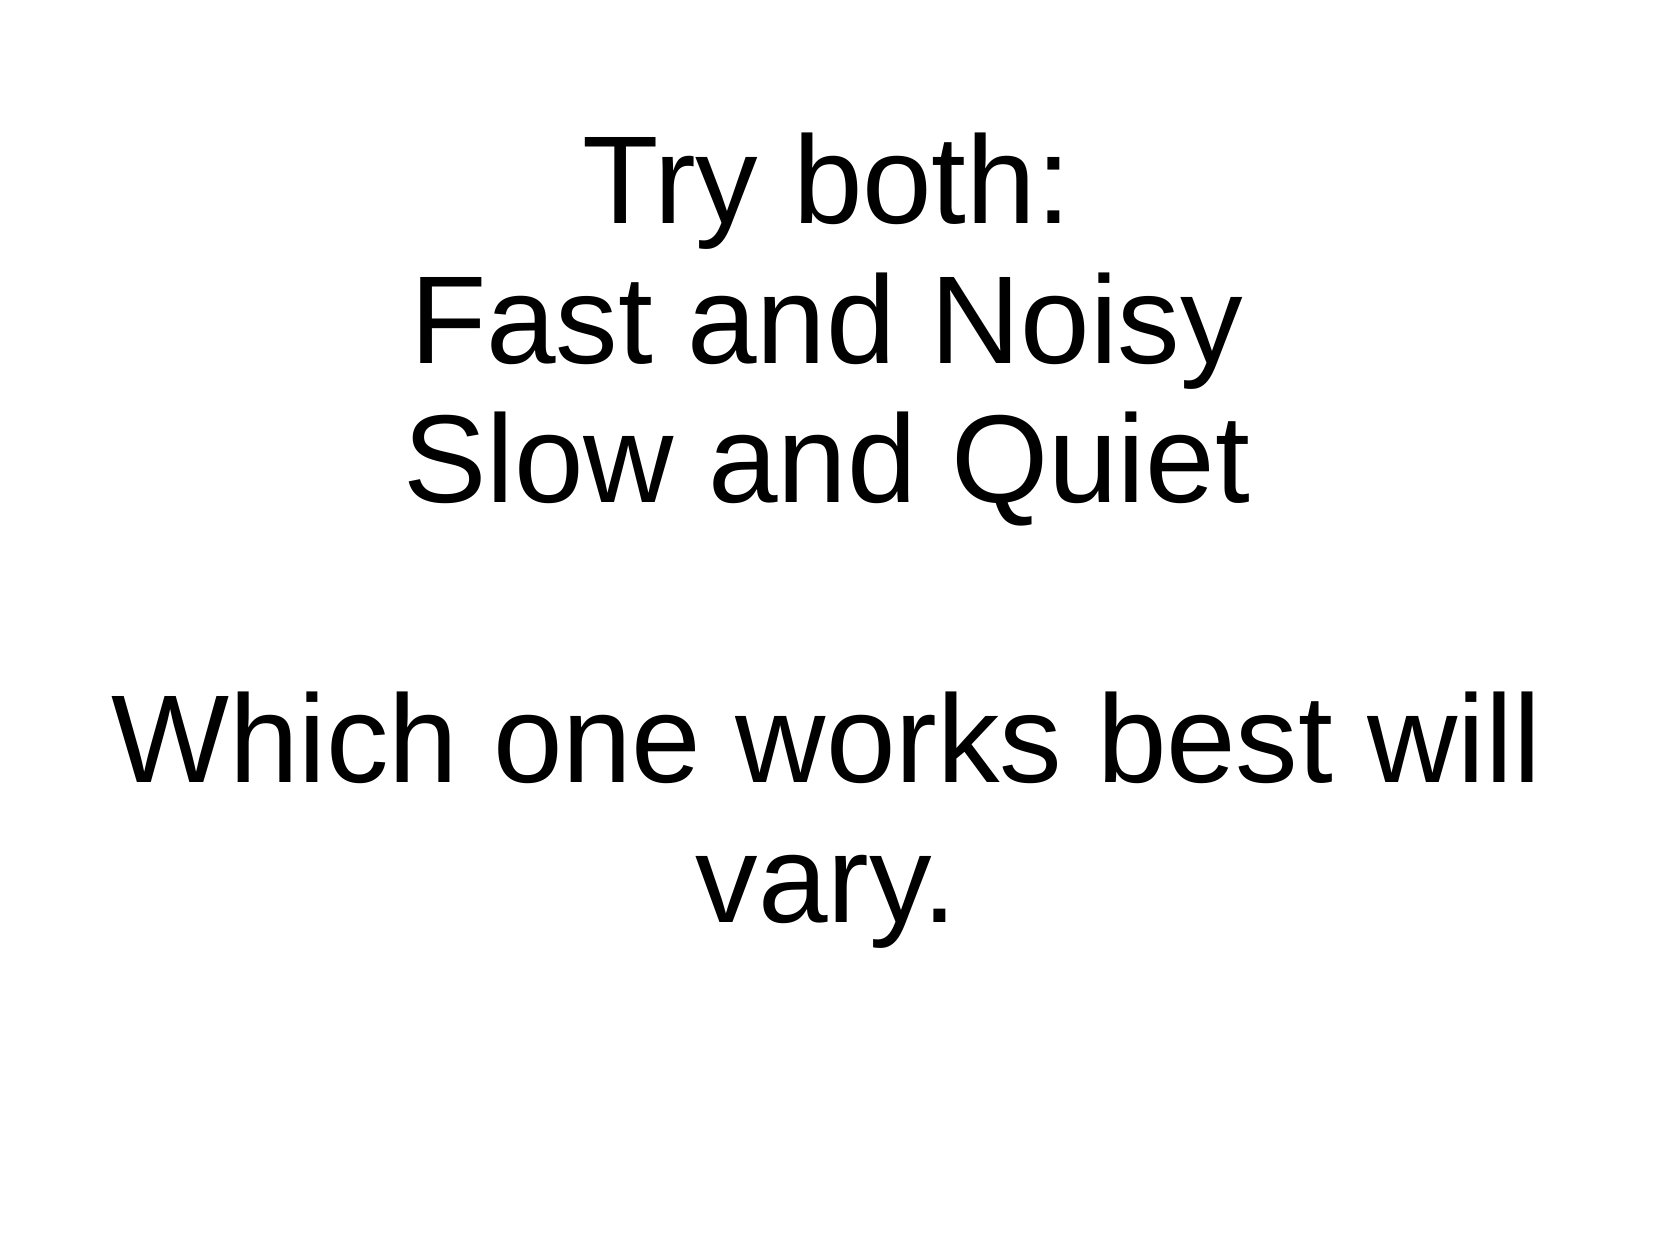

# Try both:
Fast and Noisy
Slow and Quiet
Which one works best will vary.